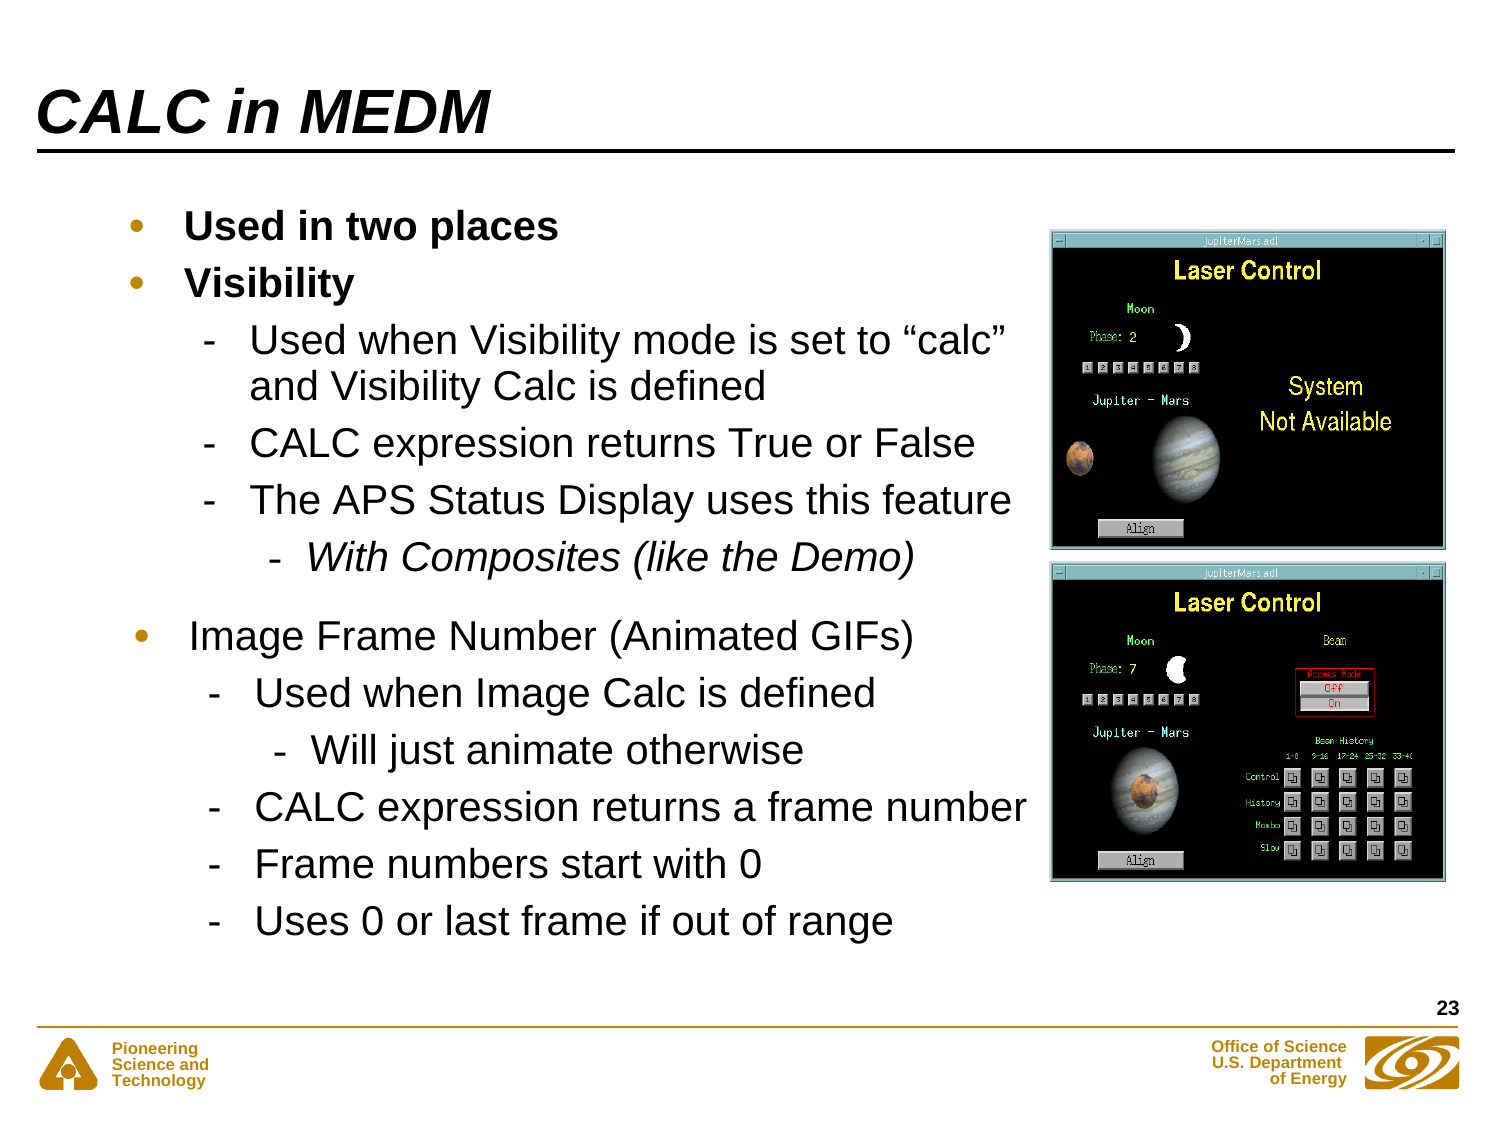

# CALC in MEDM
Used in two places
Visibility
Used when Visibility mode is set to “calc” and Visibility Calc is defined
CALC expression returns True or False
The APS Status Display uses this feature
With Composites (like the Demo)
Image Frame Number (Animated GIFs)
Used when Image Calc is defined
Will just animate otherwise
CALC expression returns a frame number
Frame numbers start with 0
Uses 0 or last frame if out of range
23